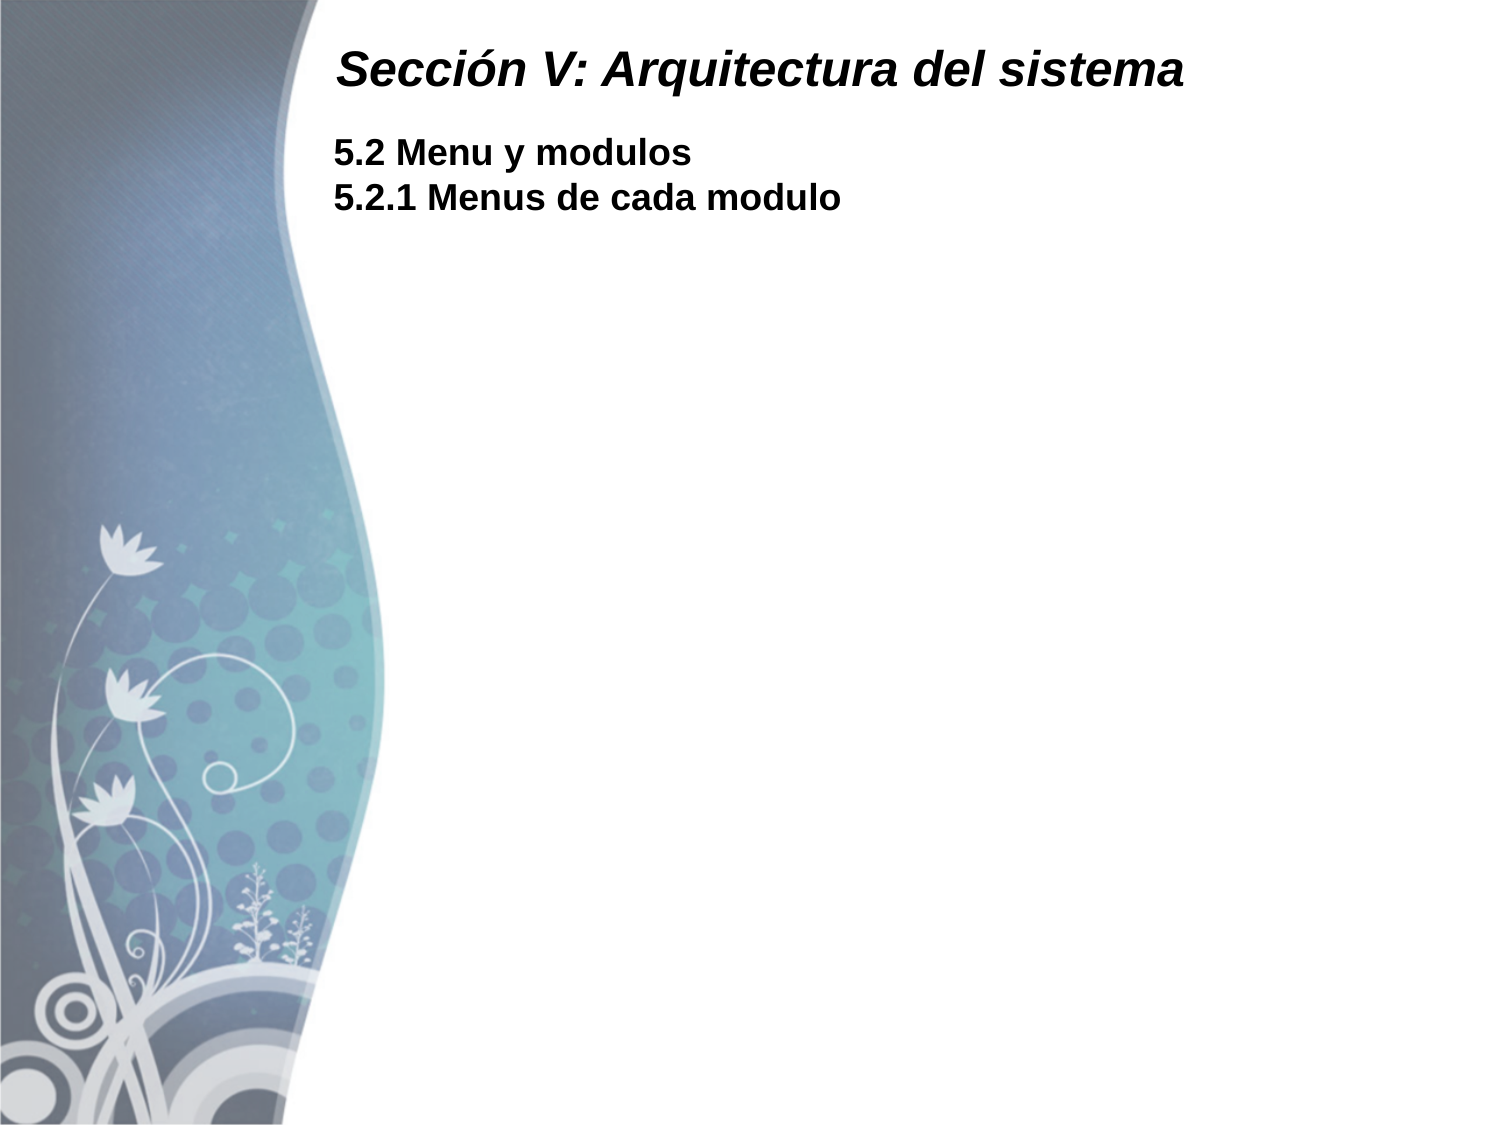

# Sección V: Arquitectura del sistema
5.2 Menu y modulos
5.2.1 Menus de cada modulo